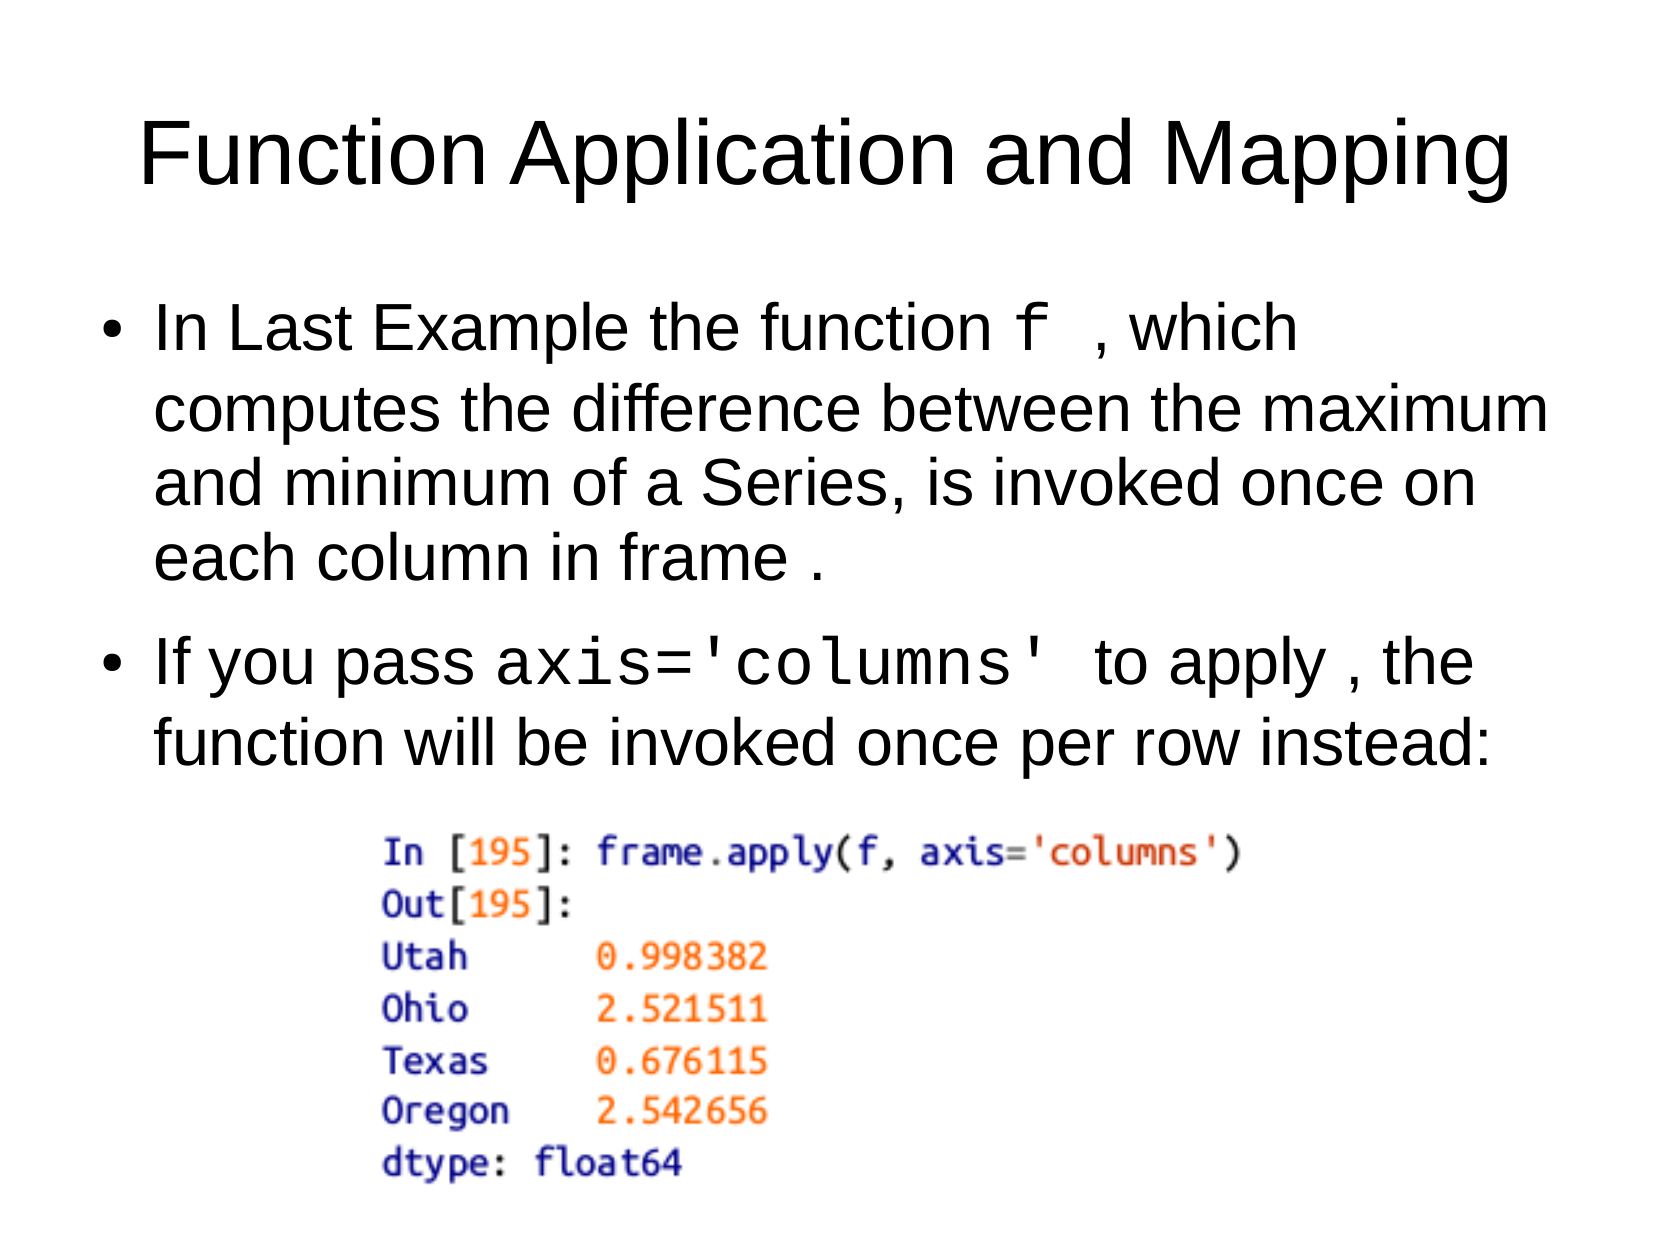

# Function Application and Mapping
In Last Example the function f , which computes the difference between the maximum and minimum of a Series, is invoked once on each column in frame .
If you pass axis='columns' to apply , the function will be invoked once per row instead: